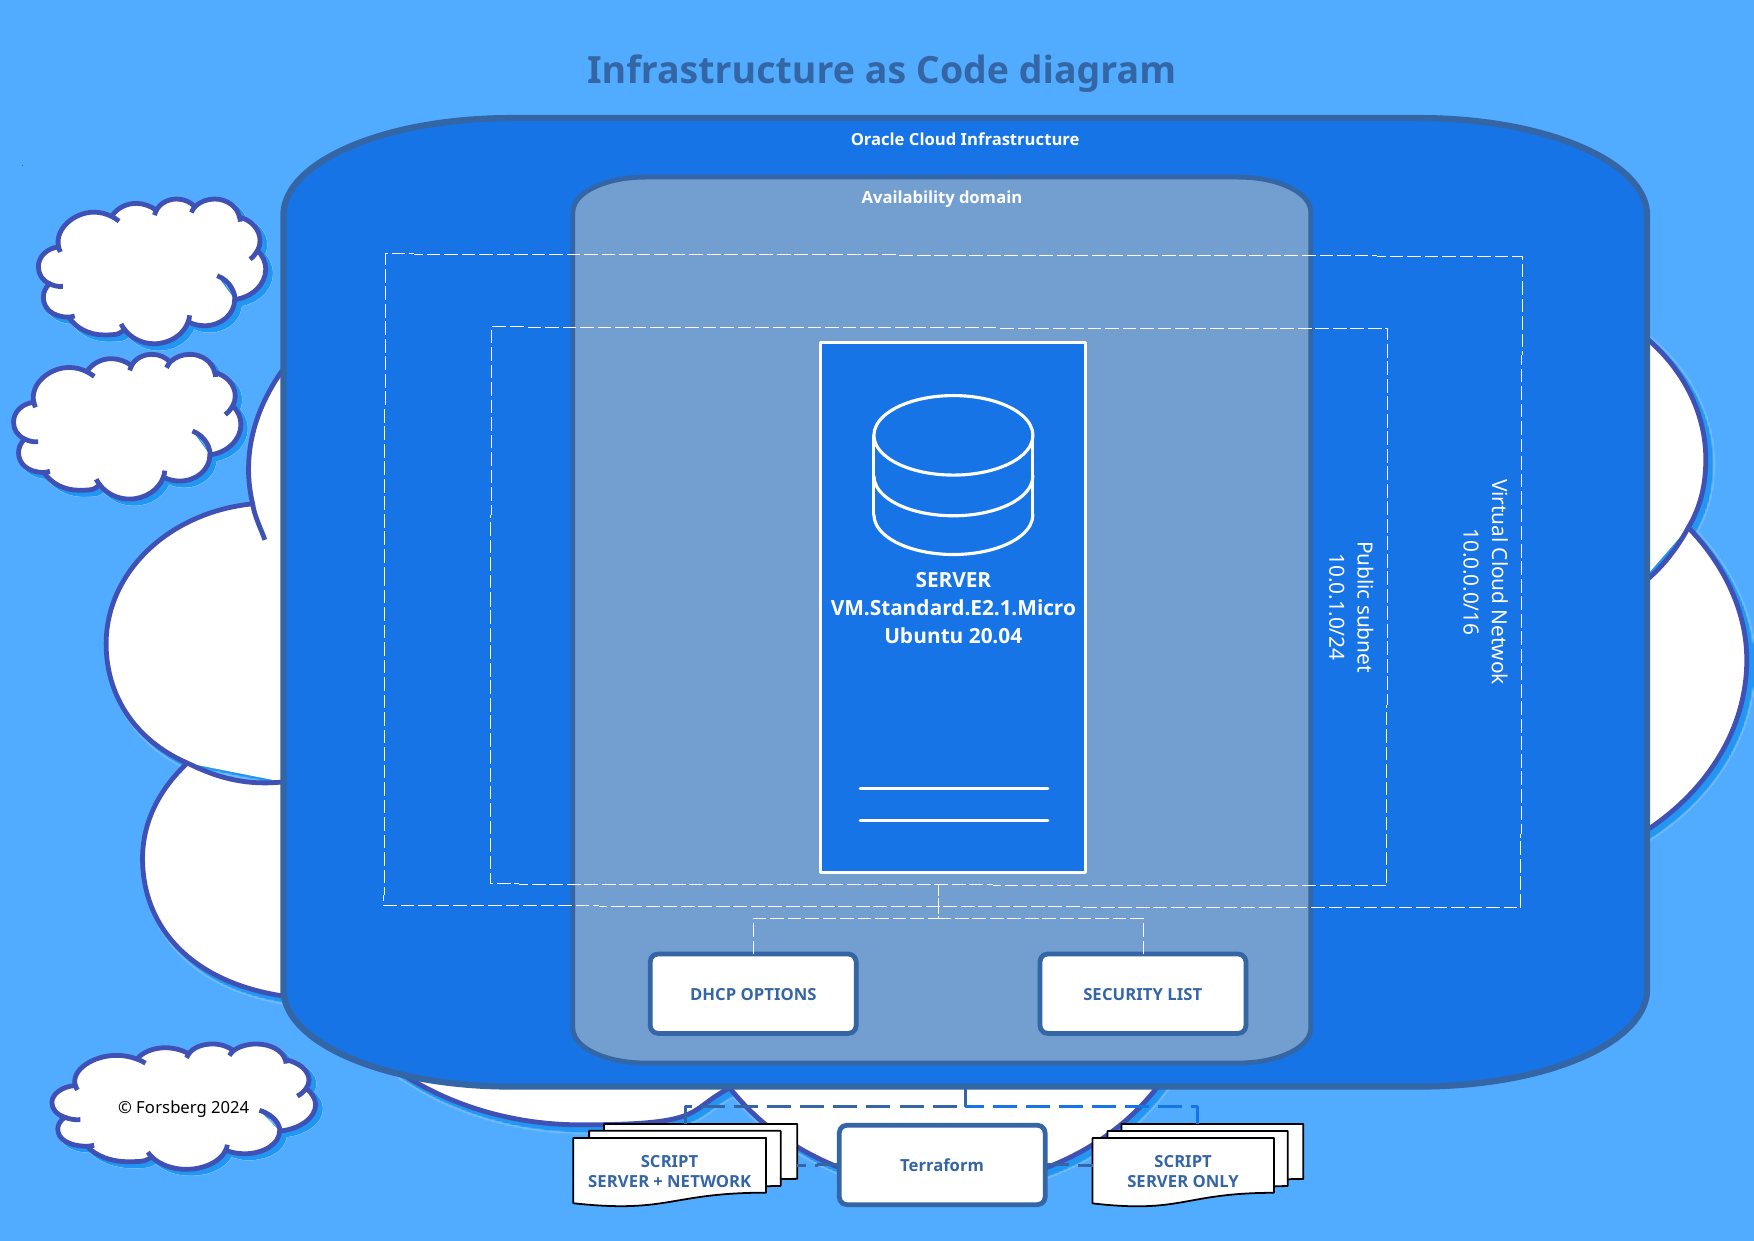

Infrastructure as Code diagram
Virtual Cloud Netwok
10.0.0.0/16
Oracle Cloud Infrastructure
Public subnet
10.0.1.0/24
Availability domain
DHCP OPTIONS
SECURITY LIST
SCRIPT
SERVER + NETWORK
SCRIPT
SERVER ONLY
Terraform
SERVER
VM.Standard.E2.1.Micro
Ubuntu 20.04
© Forsberg 2024